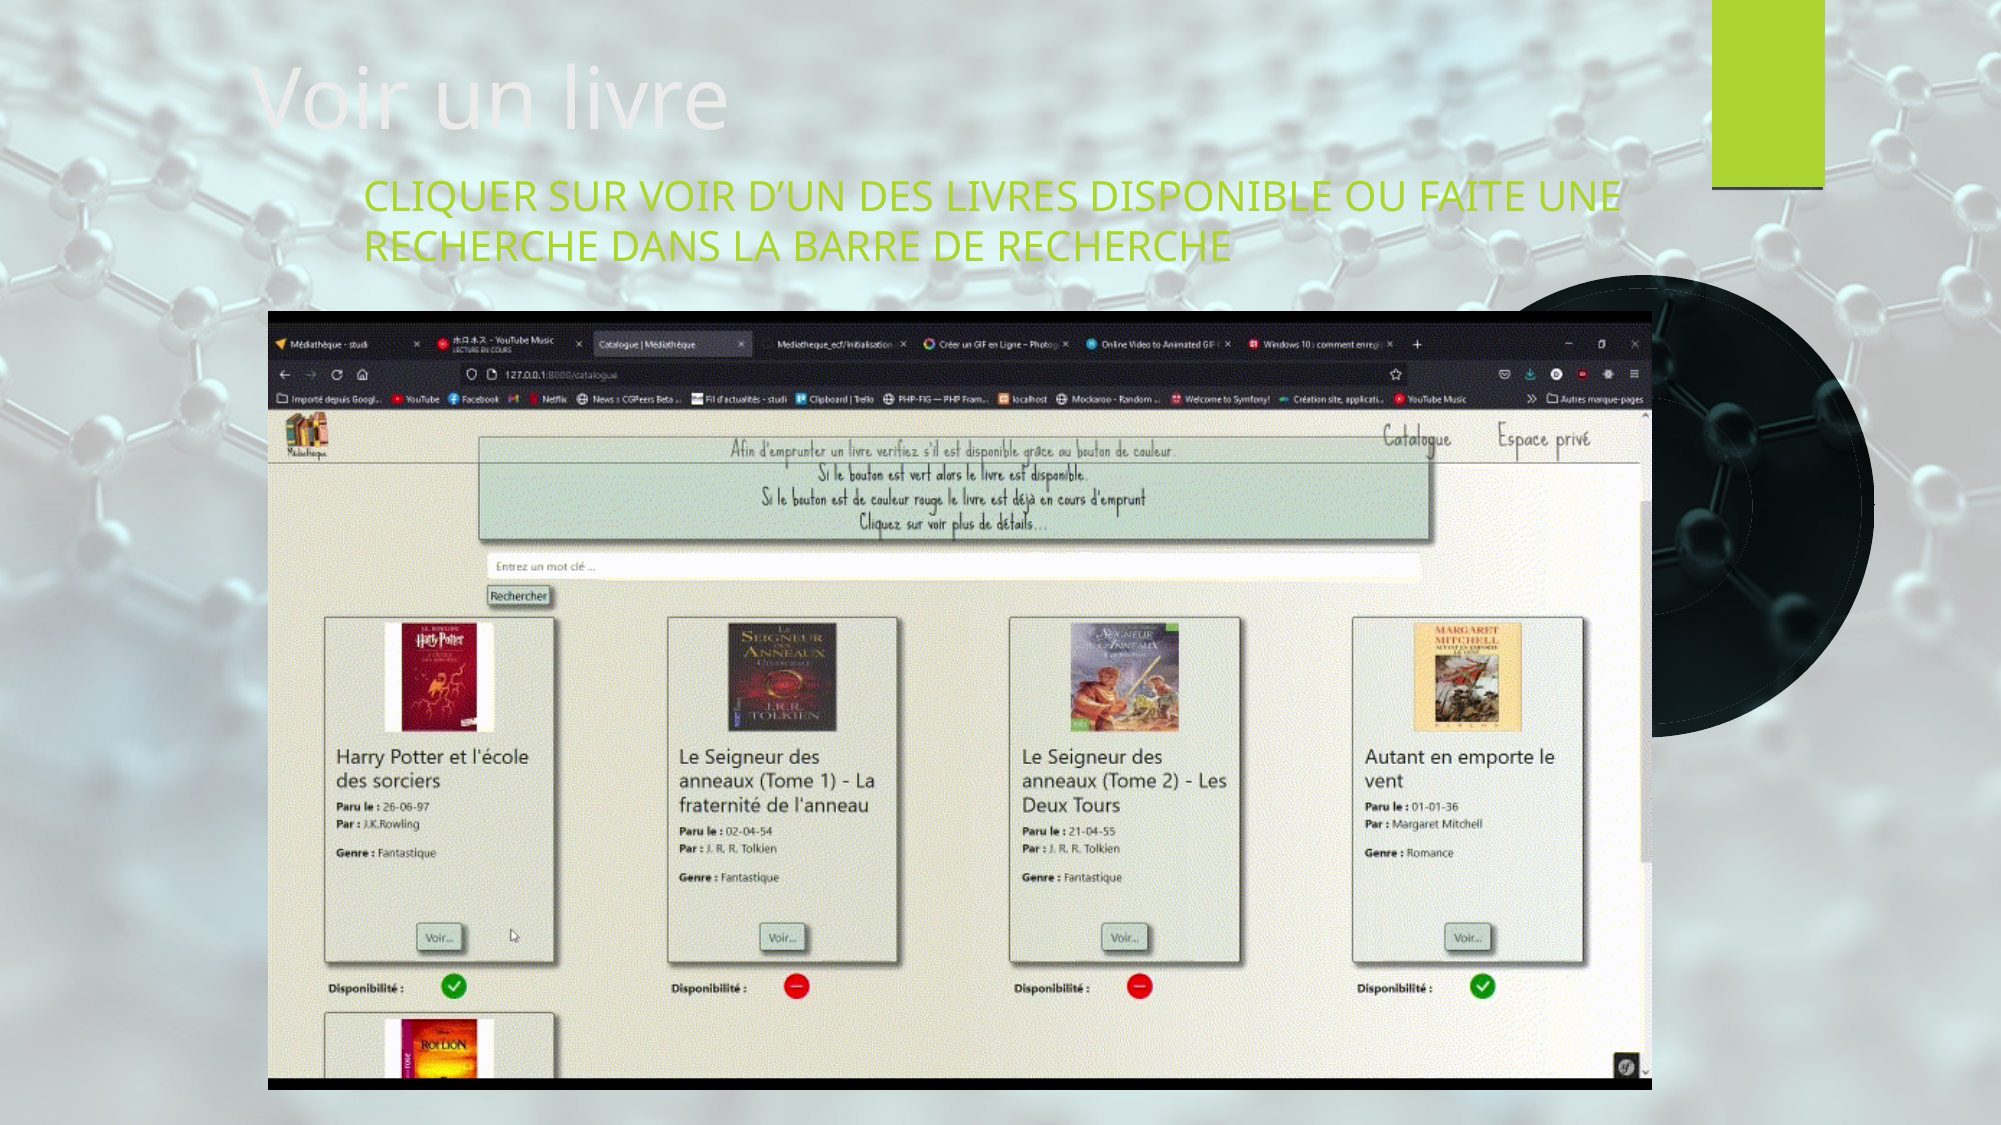

# Voir un livre
Cliquer sur voir d’un des livres disponible ou faite une recherche dans la barre de recherche